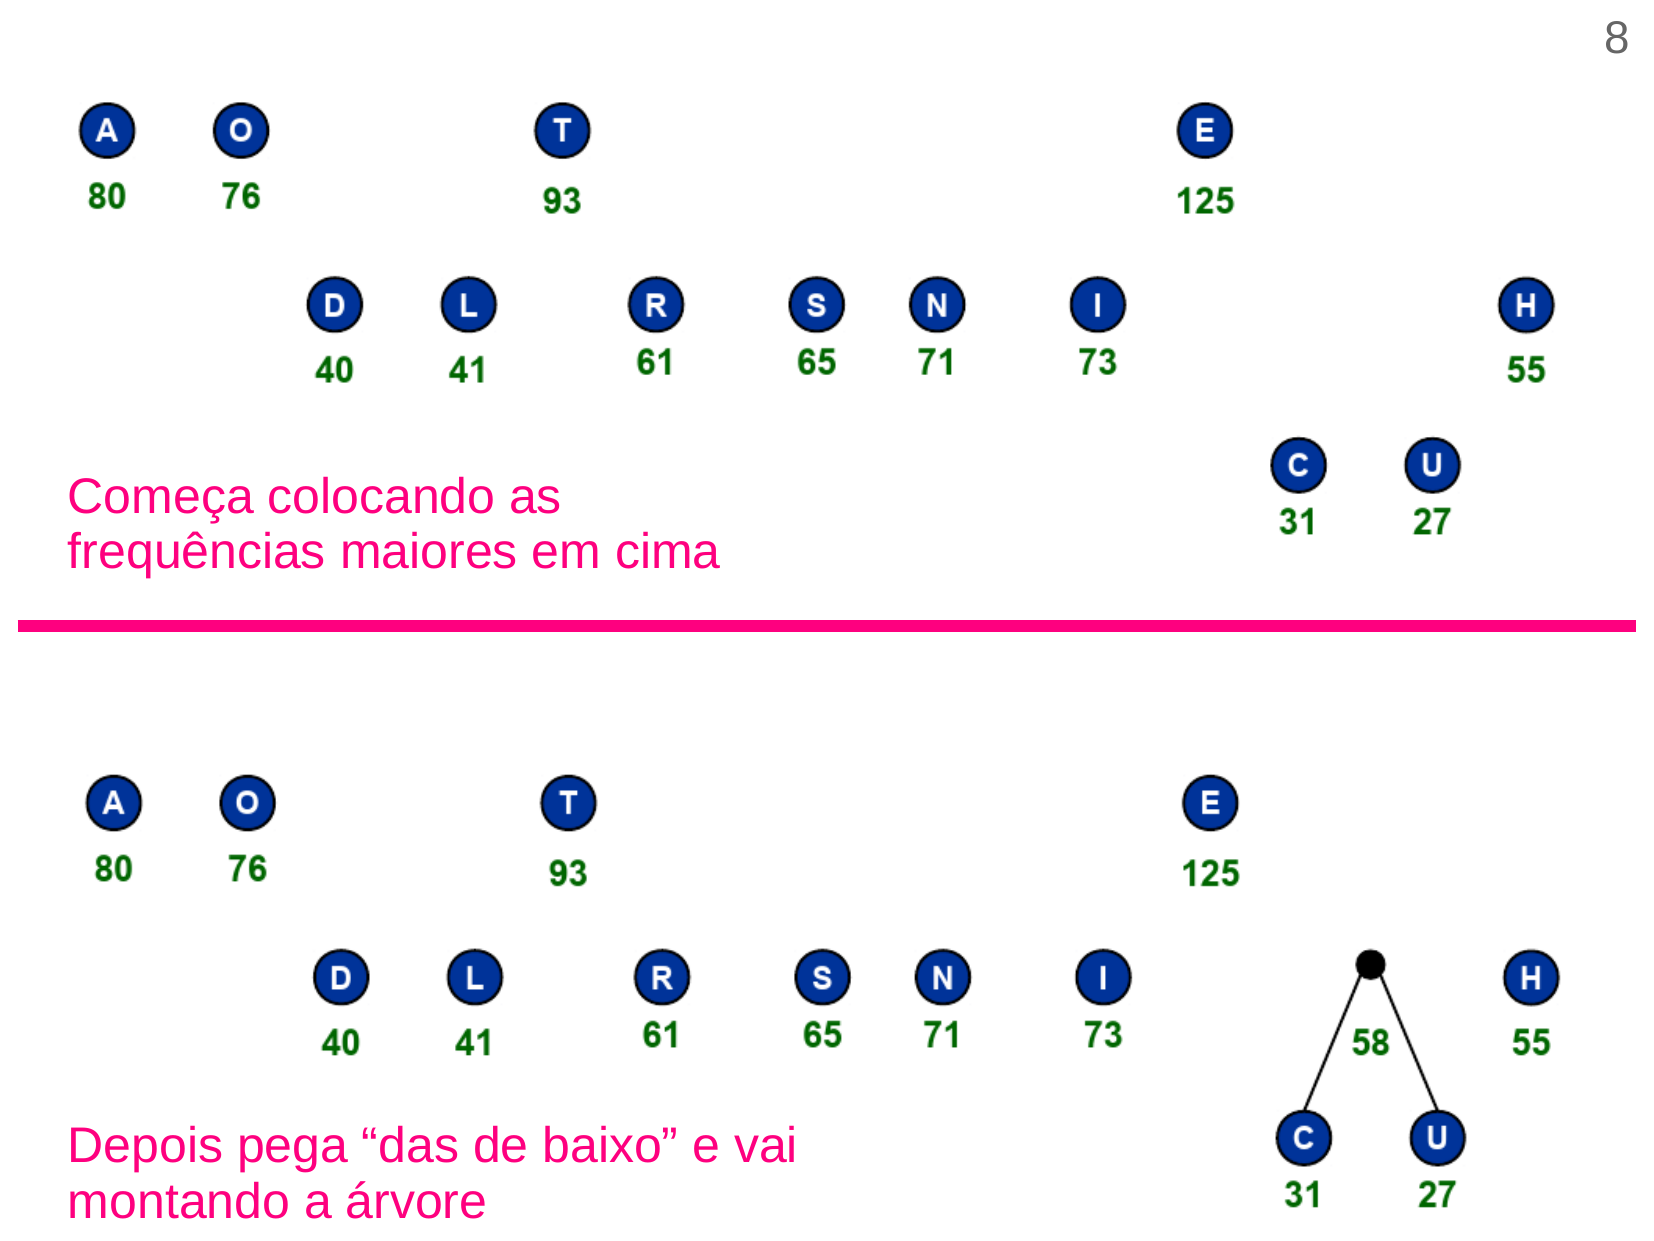

8
#
Começa colocando as frequências maiores em cima
Depois pega “das de baixo” e vai montando a árvore